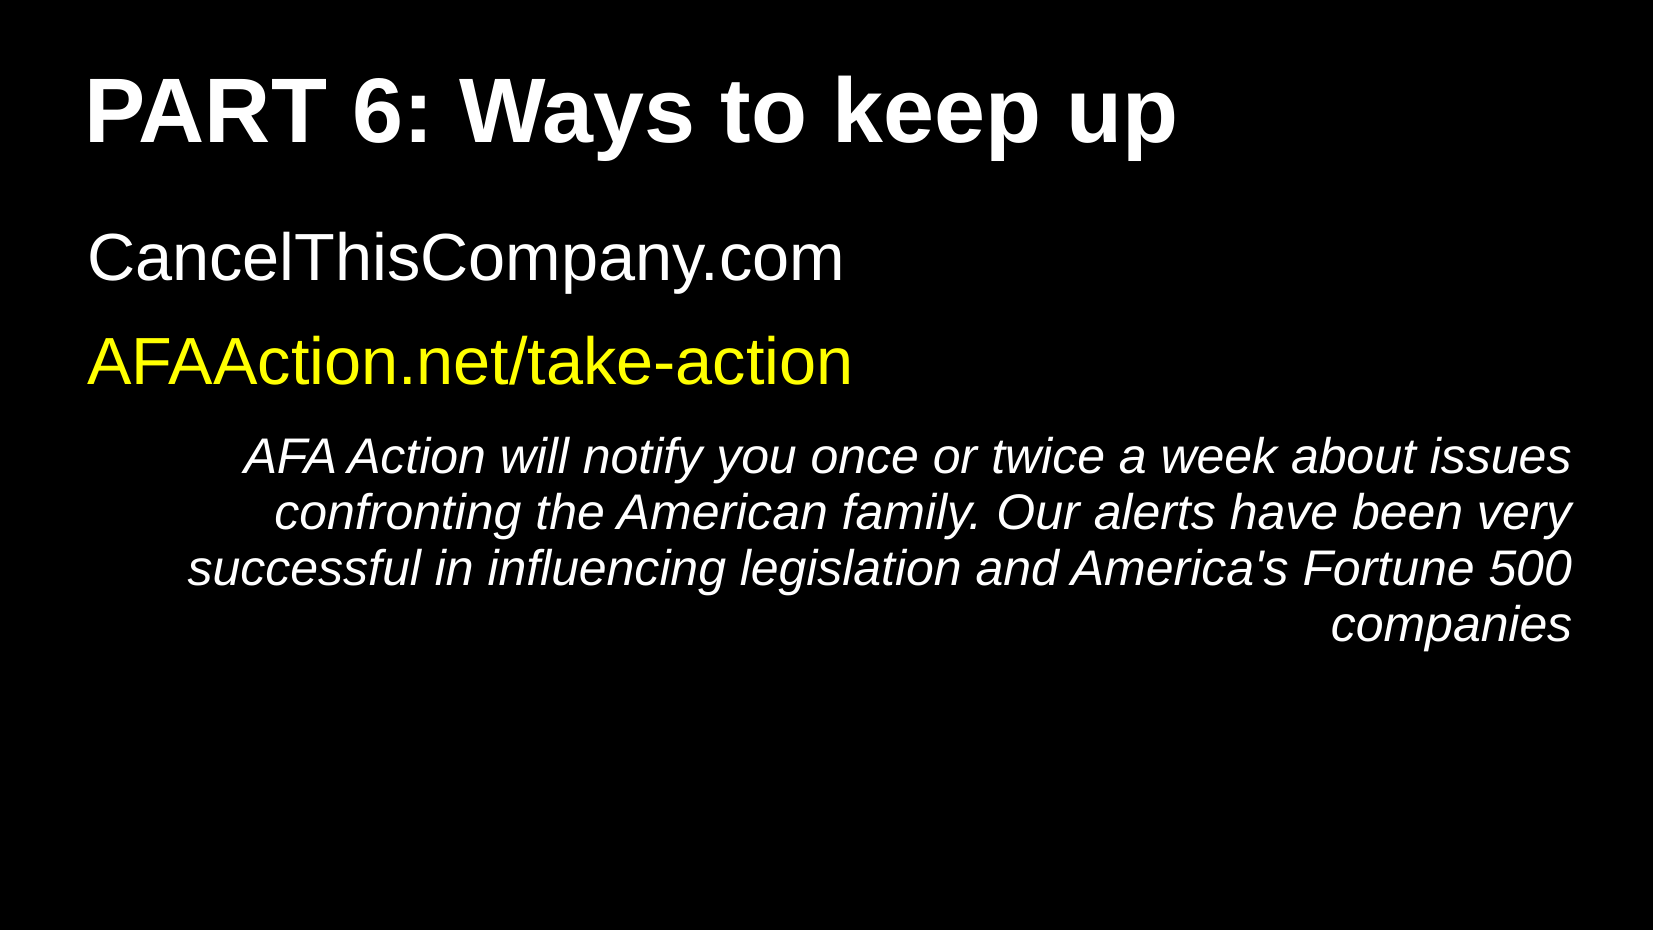

# PART 6: Ways to keep up
CancelThisCompany.com
AFAAction.net/take-action
AFA Action will notify you once or twice a week about issues confronting the American family. Our alerts have been very successful in influencing legislation and America's Fortune 500 companies